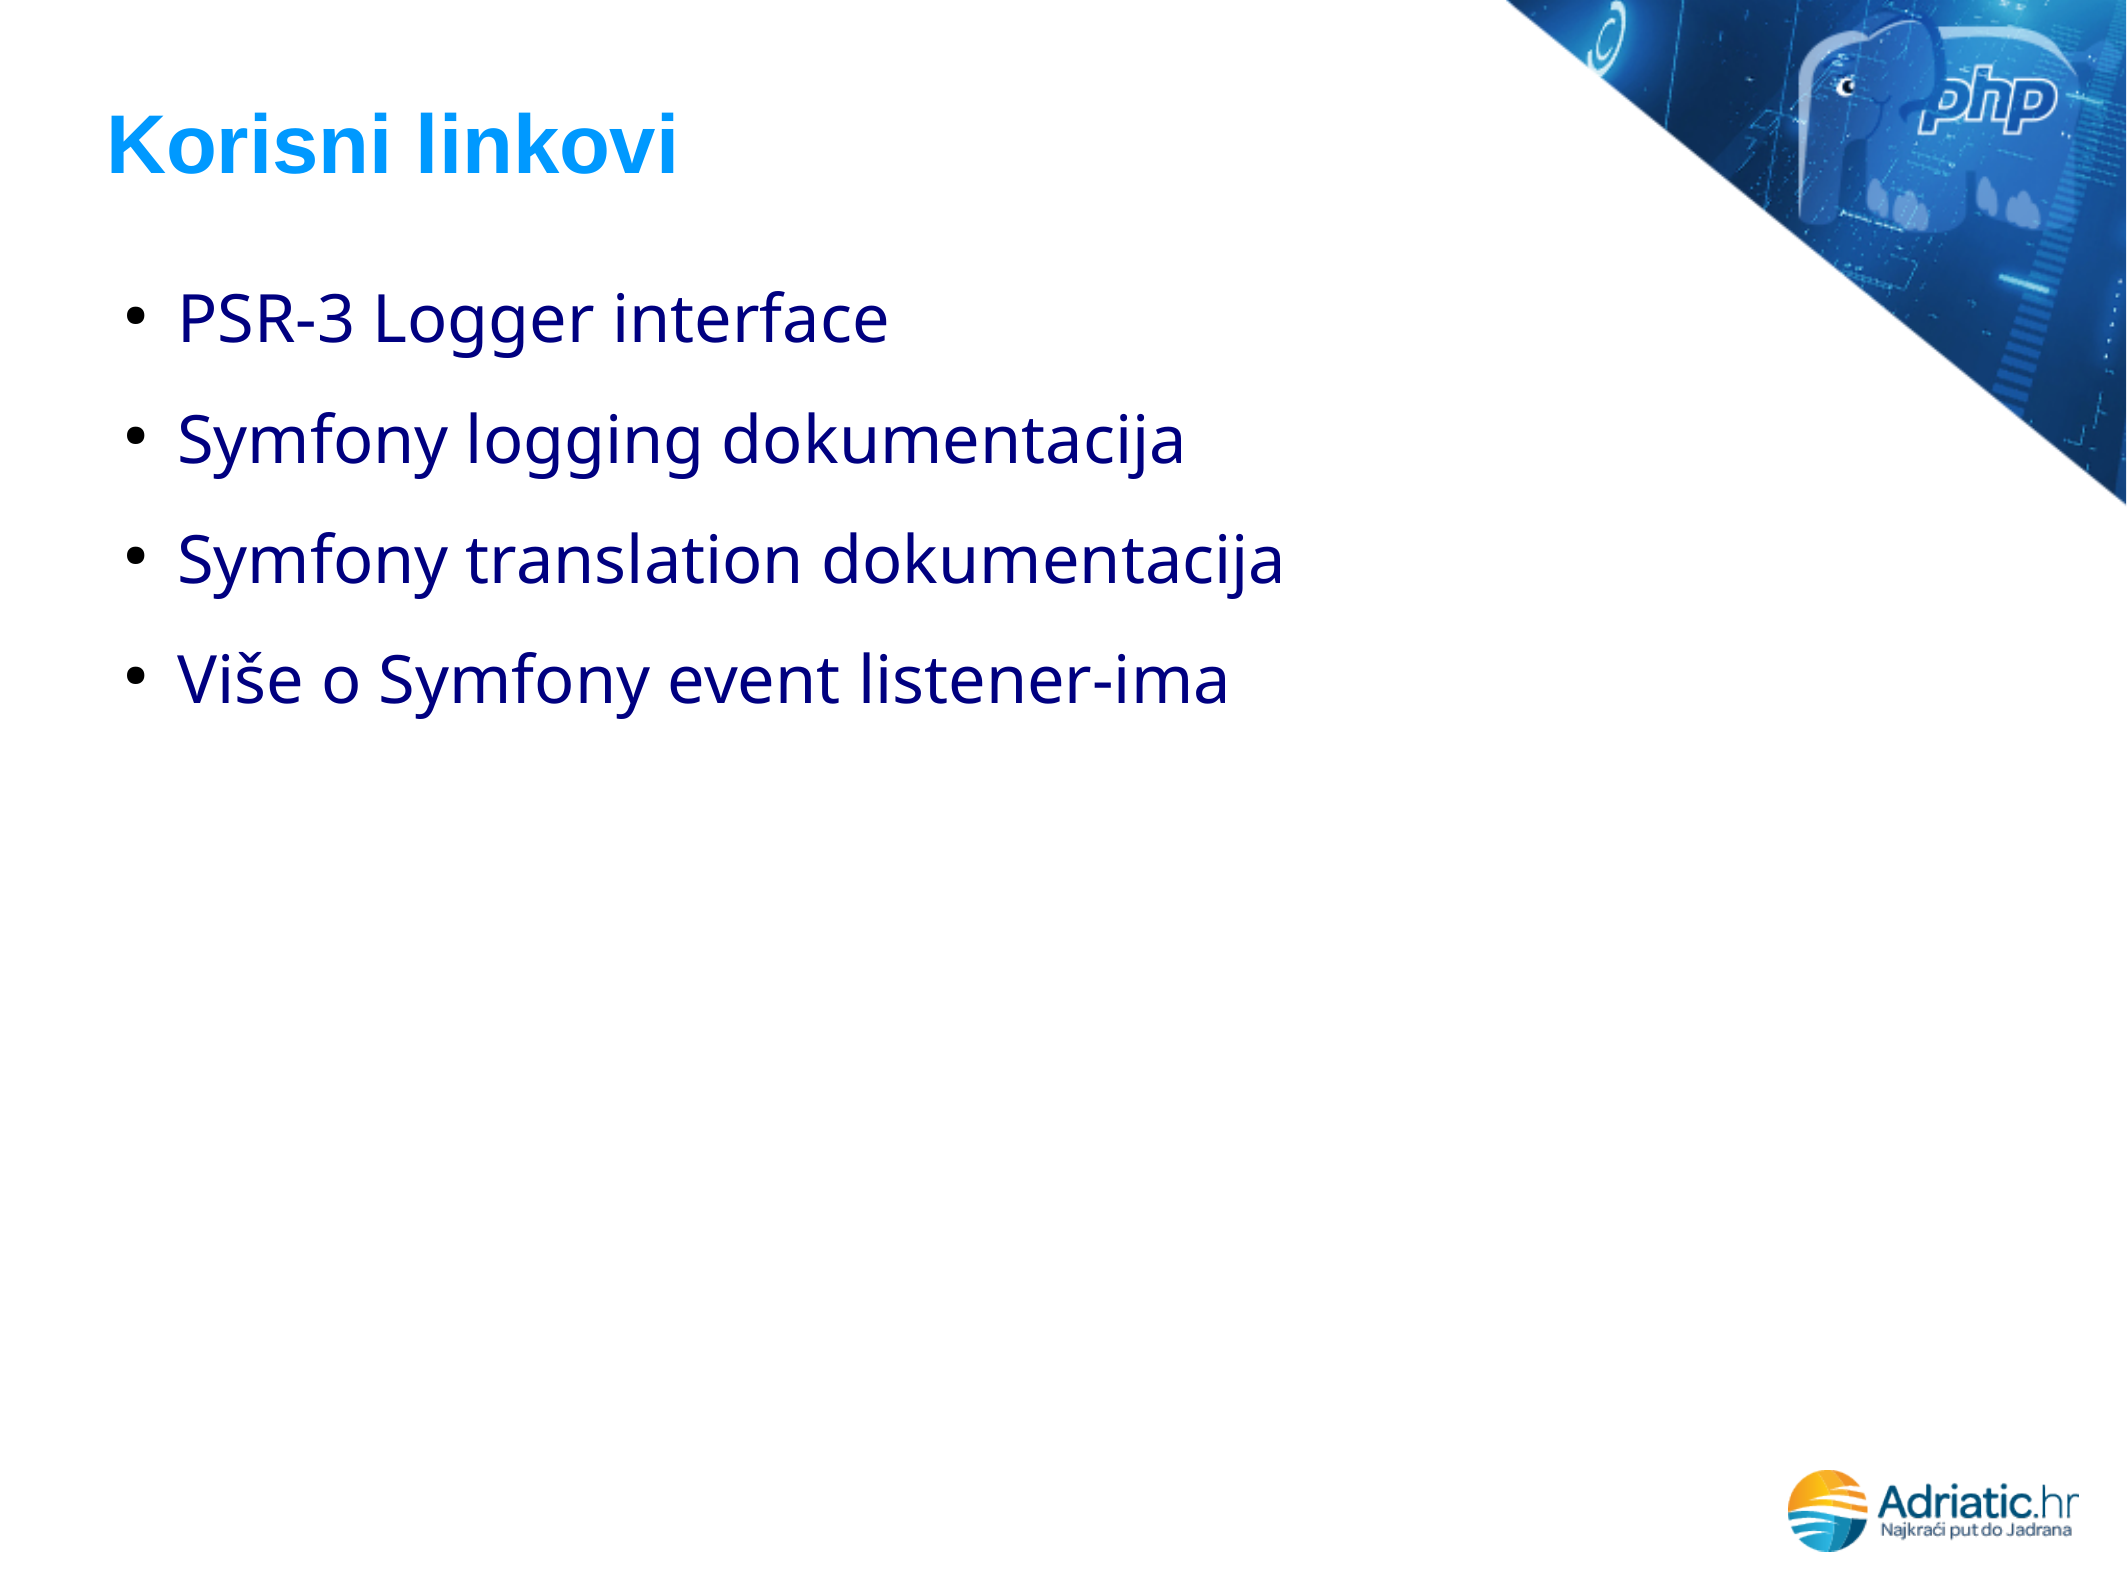

# Korisni linkovi
PSR-3 Logger interface
Symfony logging dokumentacija
Symfony translation dokumentacija
Više o Symfony event listener-ima